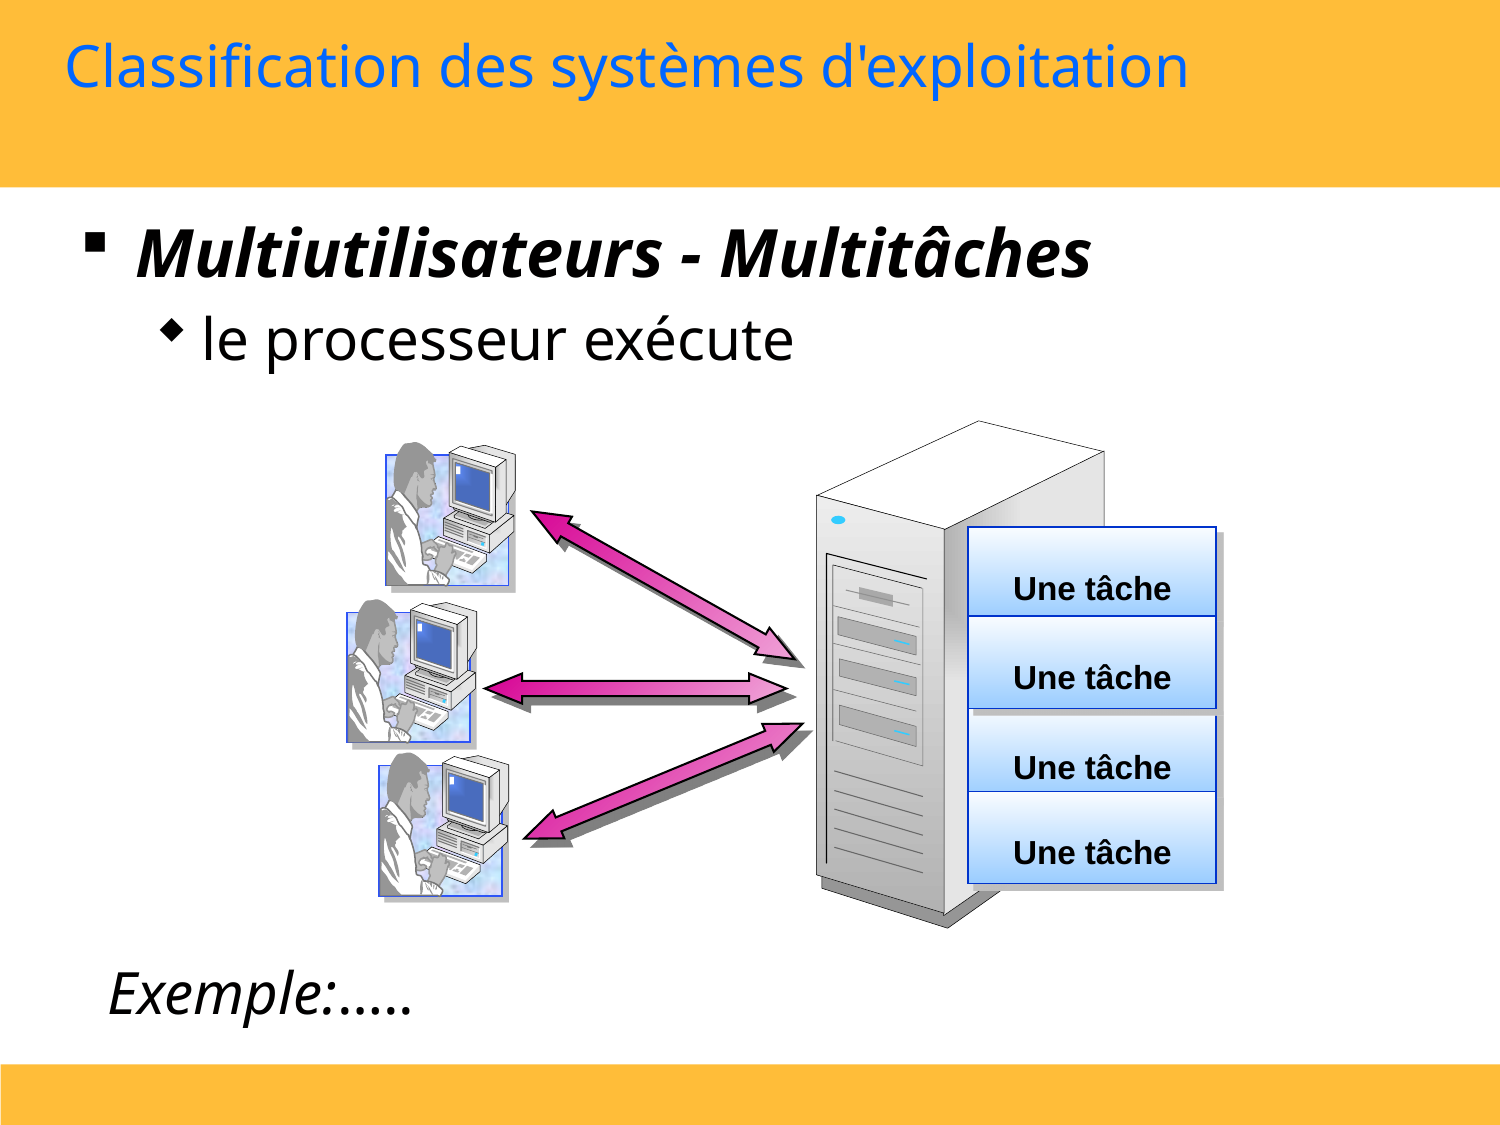

Classification des systèmes d'exploitation
Multiutilisateurs - Multitâches
le processeur exécute
Exemple:…..
Une tâche
Une tâche
Une tâche
Une tâche